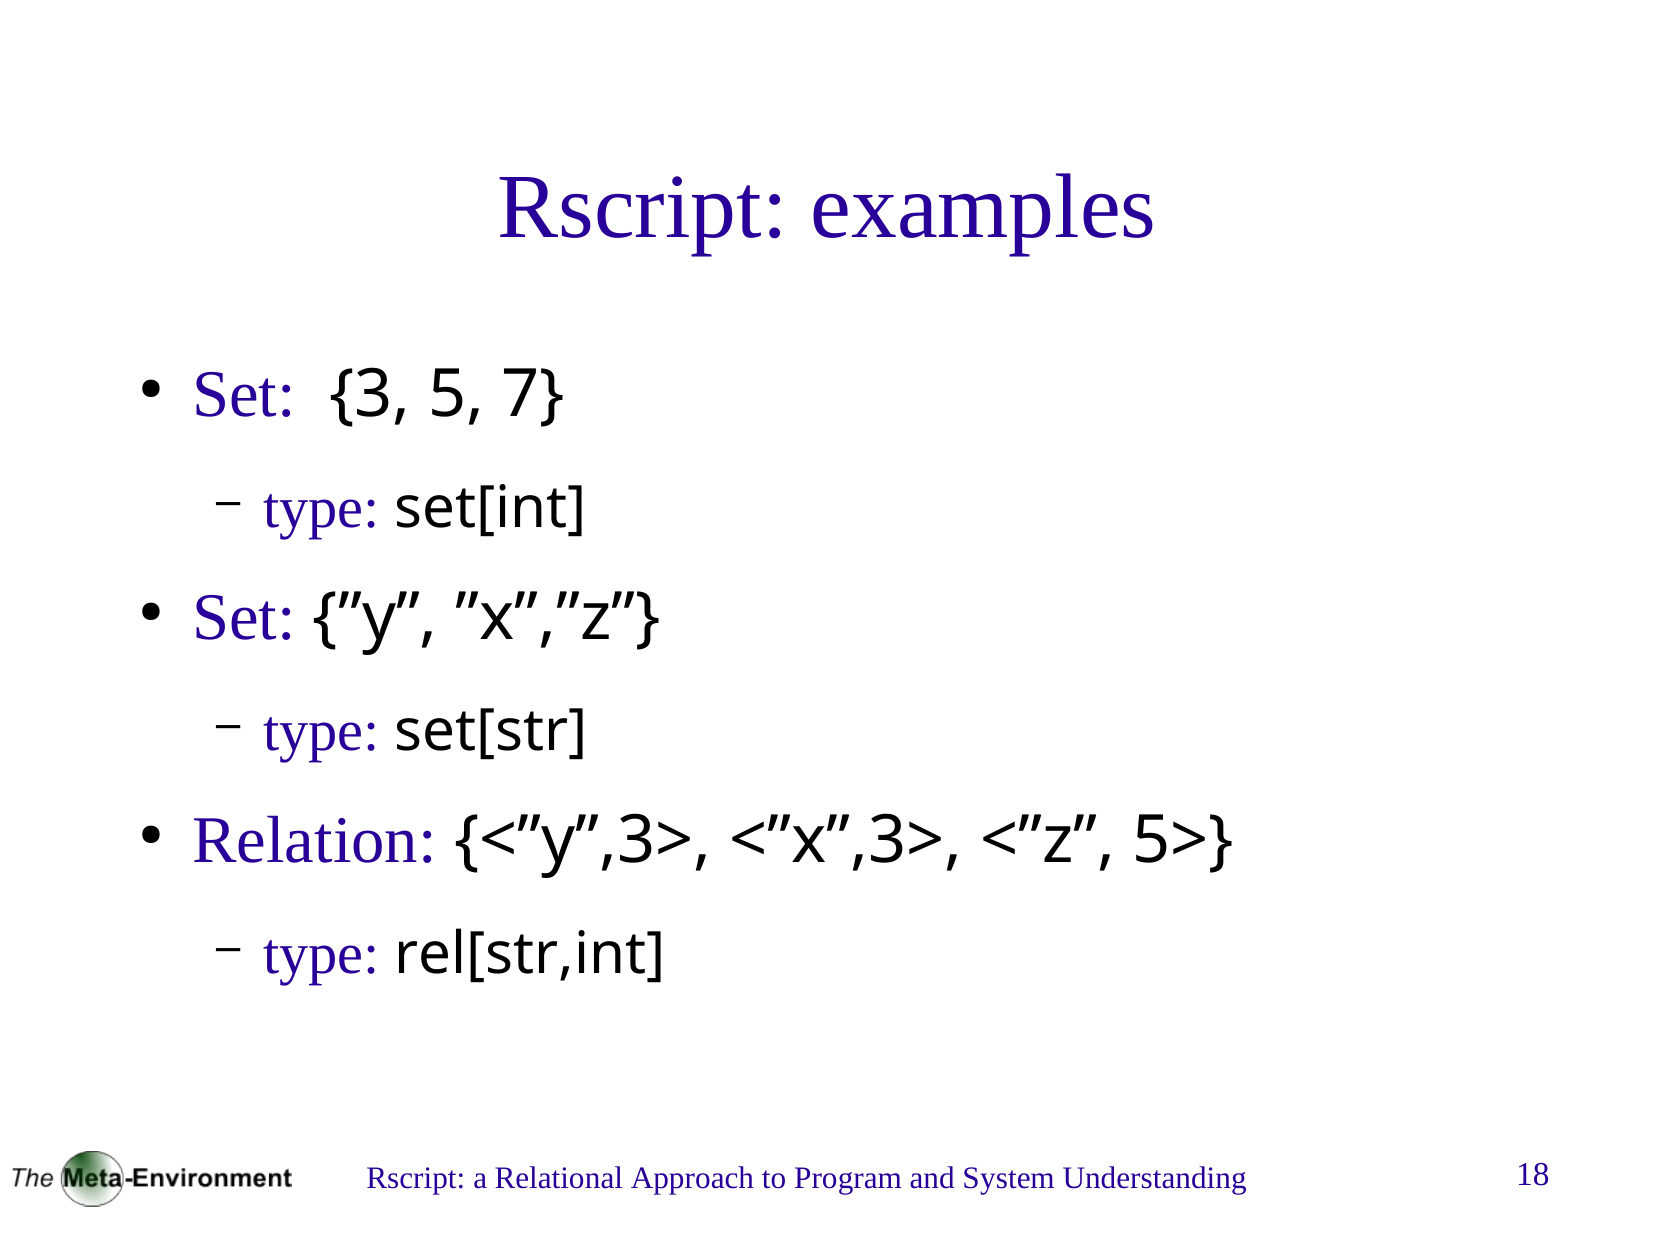

# Rscript: examples
Set: {3, 5, 7}
type: set[int]
Set: {”y”, ”x”,”z”}
type: set[str]
Relation: {<”y”,3>, <”x”,3>, <”z”, 5>}
type: rel[str,int]